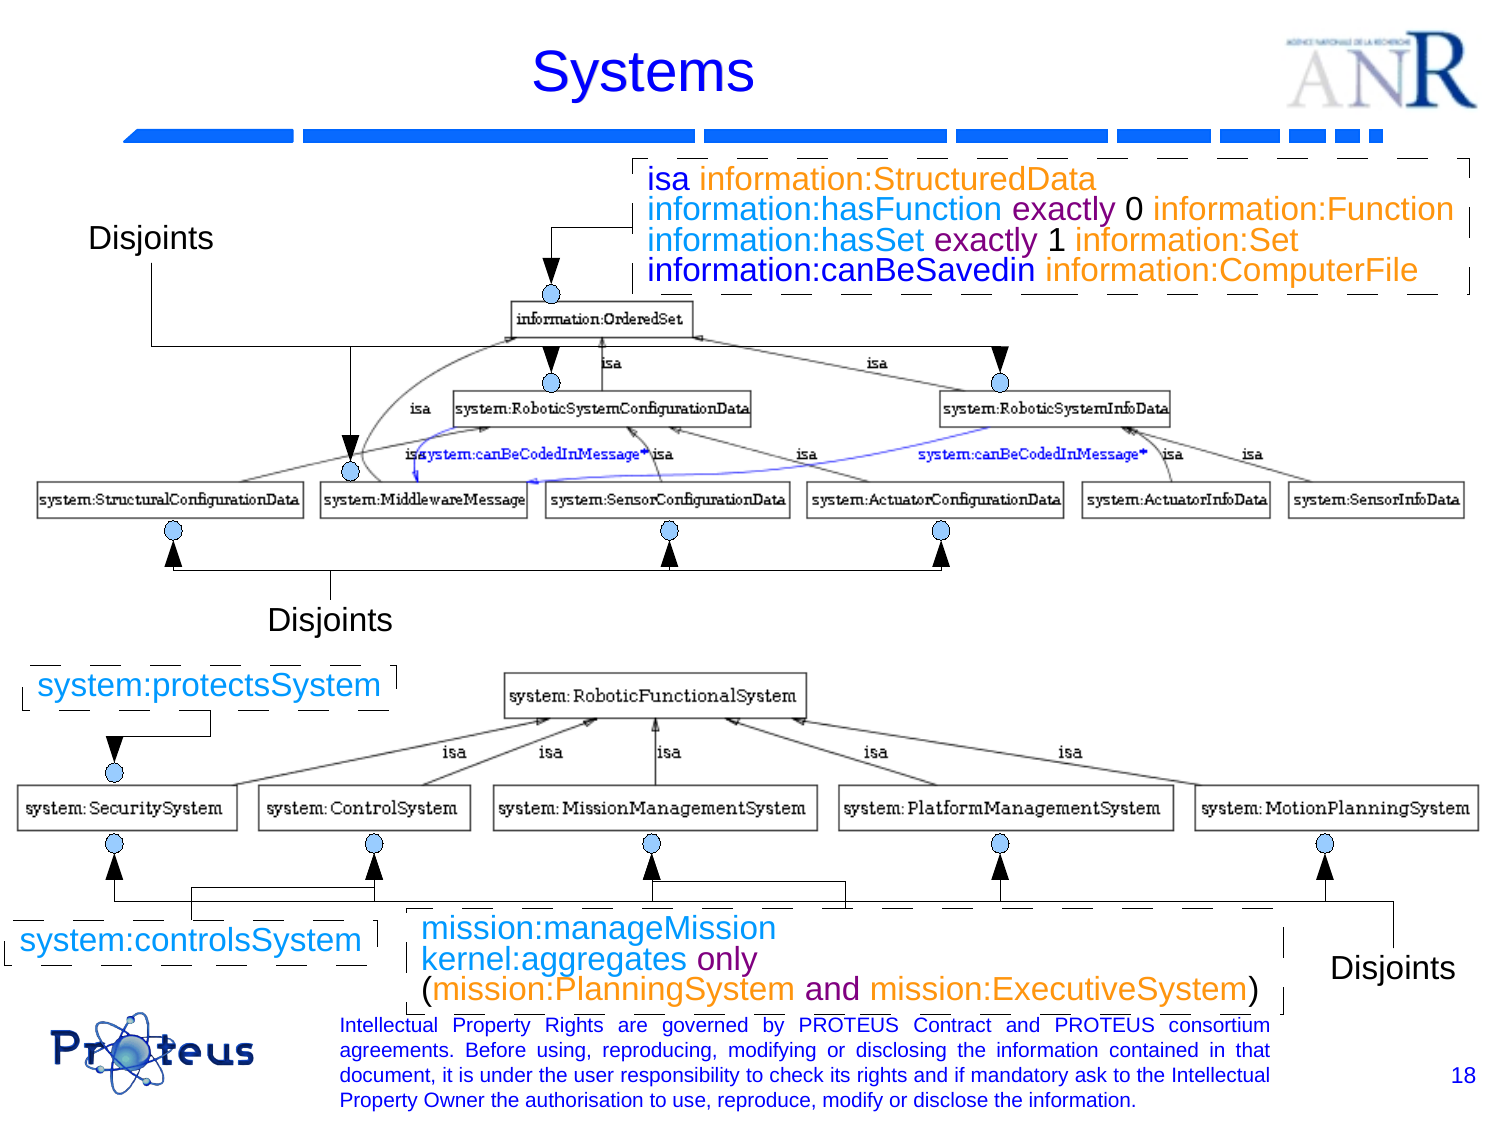

# Systems
isa information:StructuredData
information:hasFunction exactly 0 information:Function
information:hasSet exactly 1 information:Set
information:canBeSavedin information:ComputerFile
Disjoints
Disjoints
system:protectsSystem
mission:manageMission
kernel:aggregates only
(mission:PlanningSystem and mission:ExecutiveSystem)
system:controlsSystem
Disjoints
18